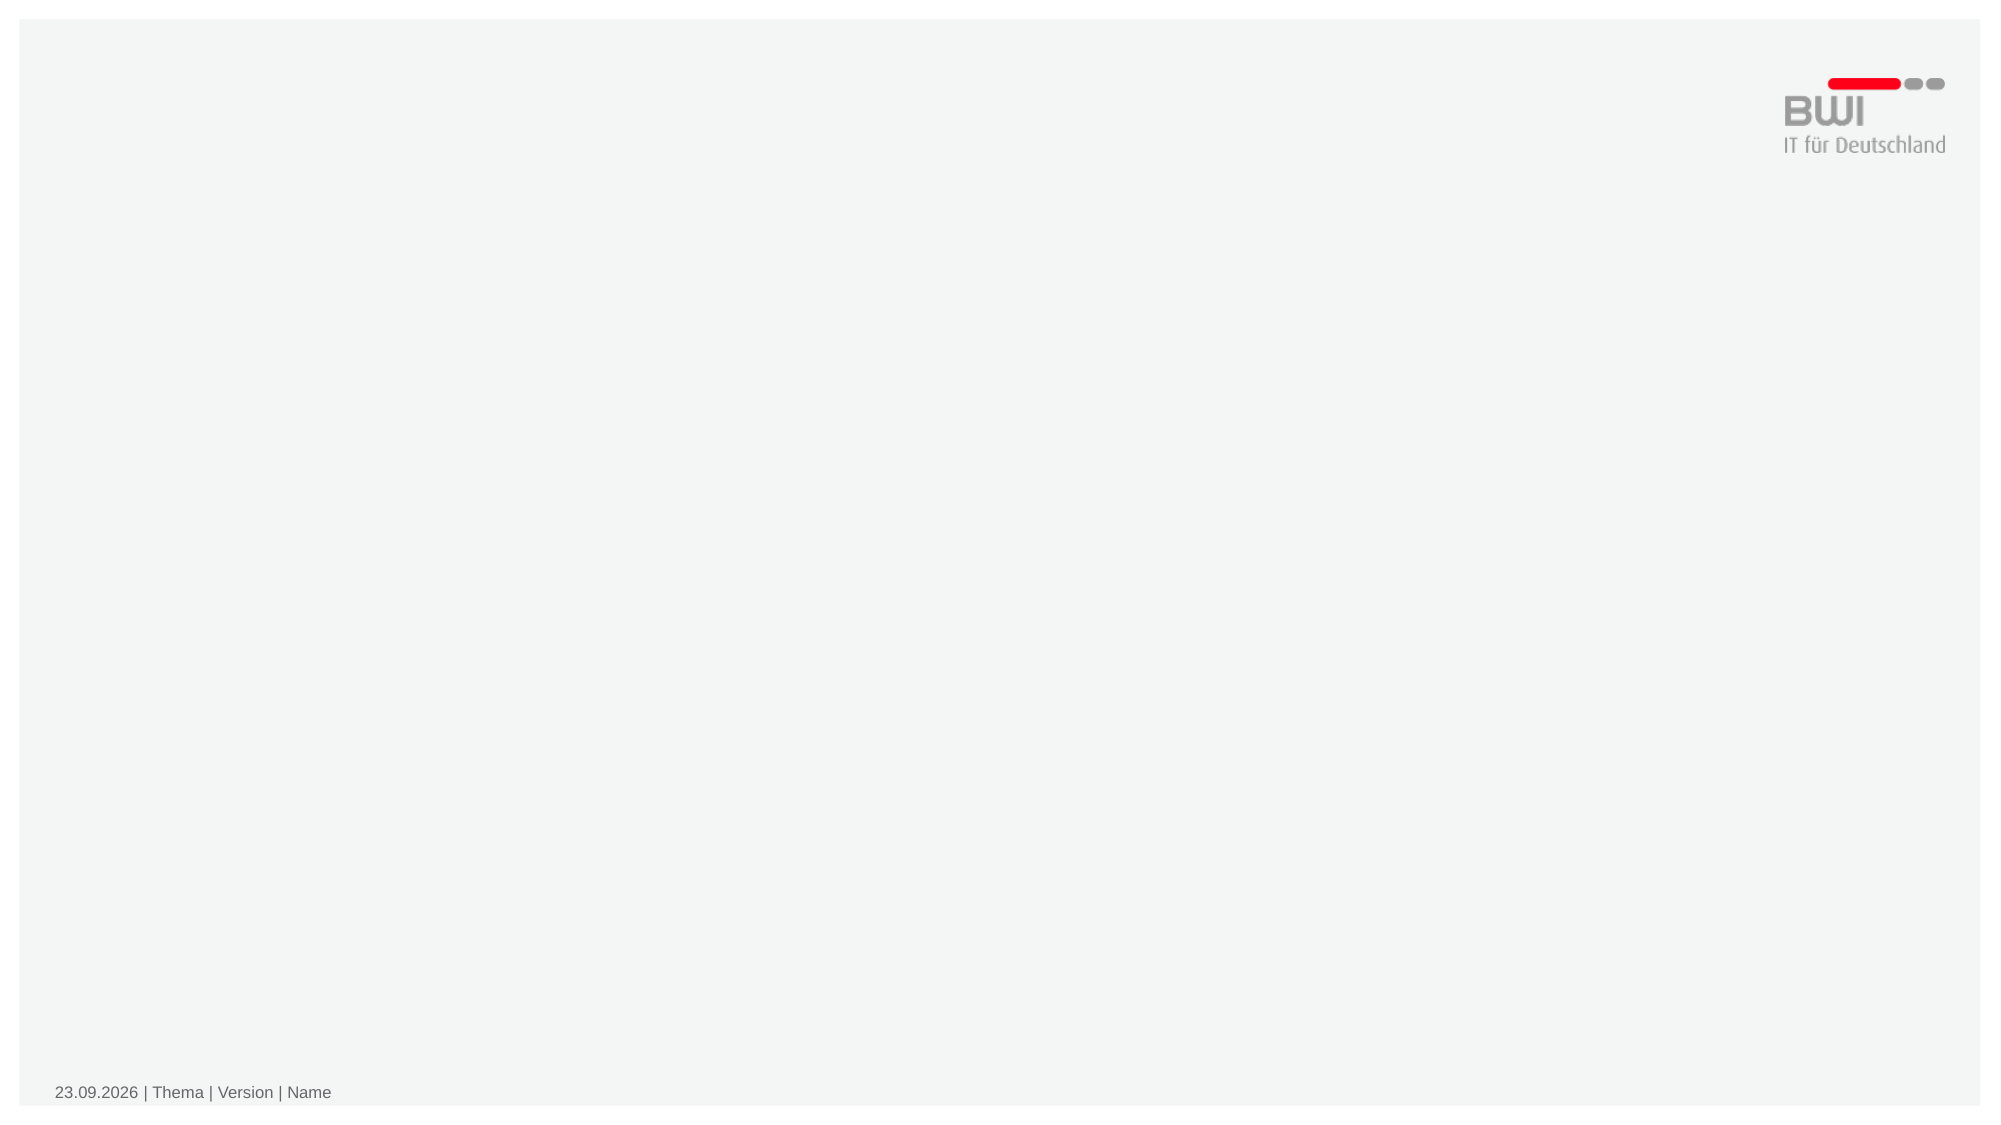

#
| Thema | Version | Name